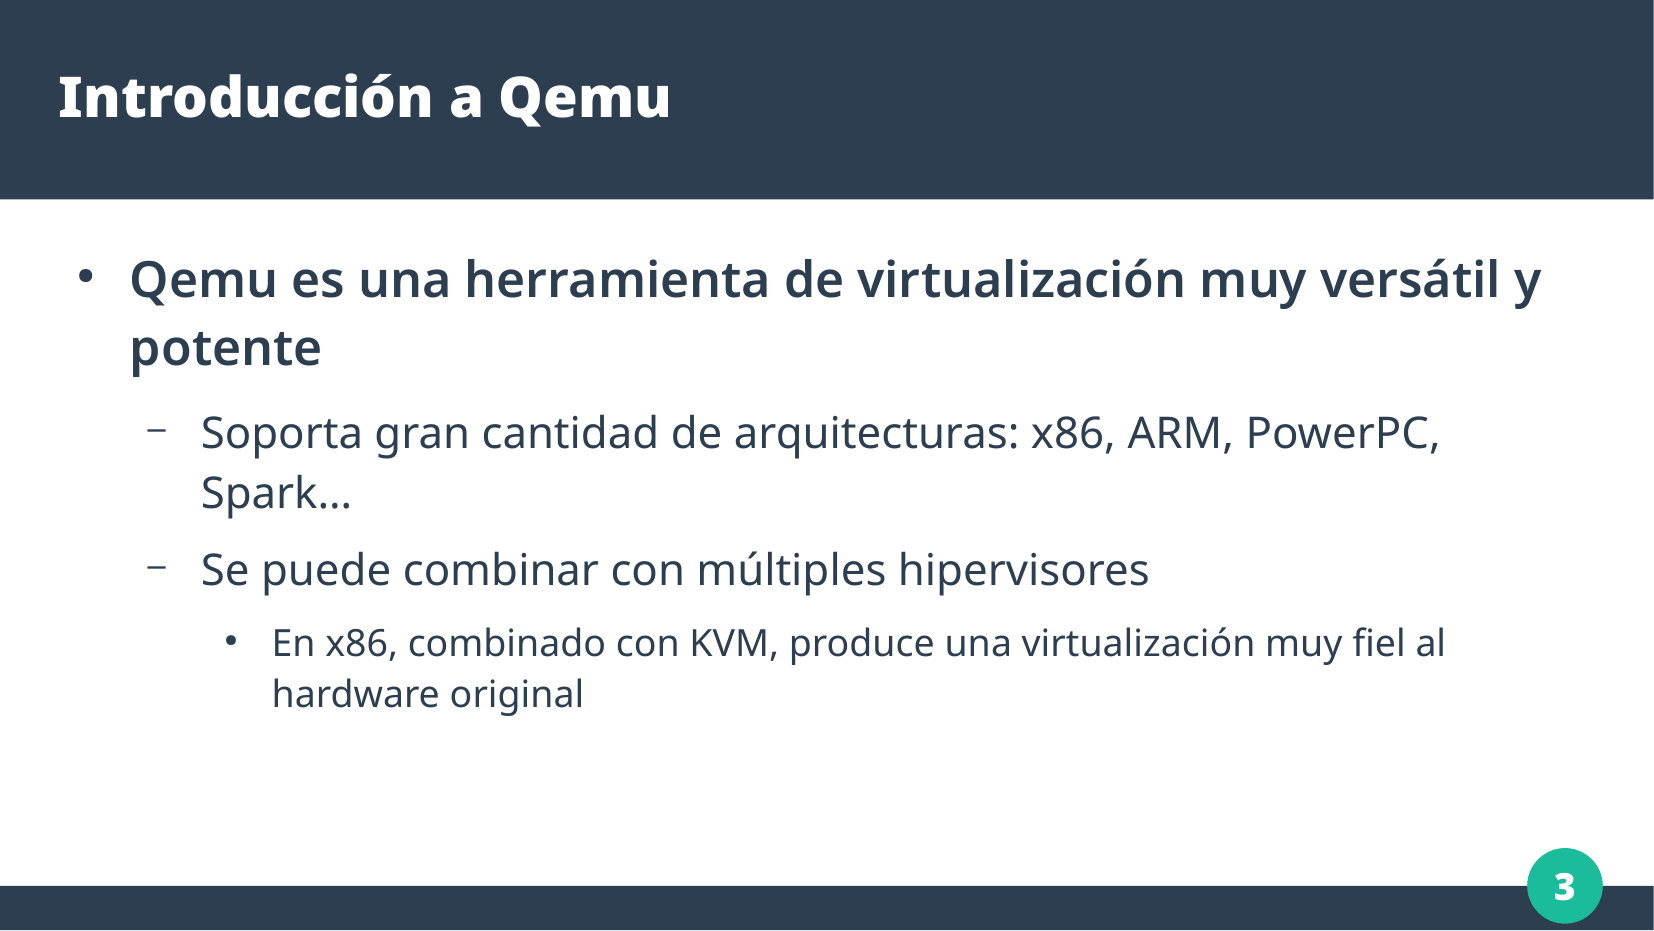

# Introducción a Qemu
Qemu es una herramienta de virtualización muy versátil y potente
Soporta gran cantidad de arquitecturas: x86, ARM, PowerPC, Spark…
Se puede combinar con múltiples hipervisores
En x86, combinado con KVM, produce una virtualización muy fiel al hardware original